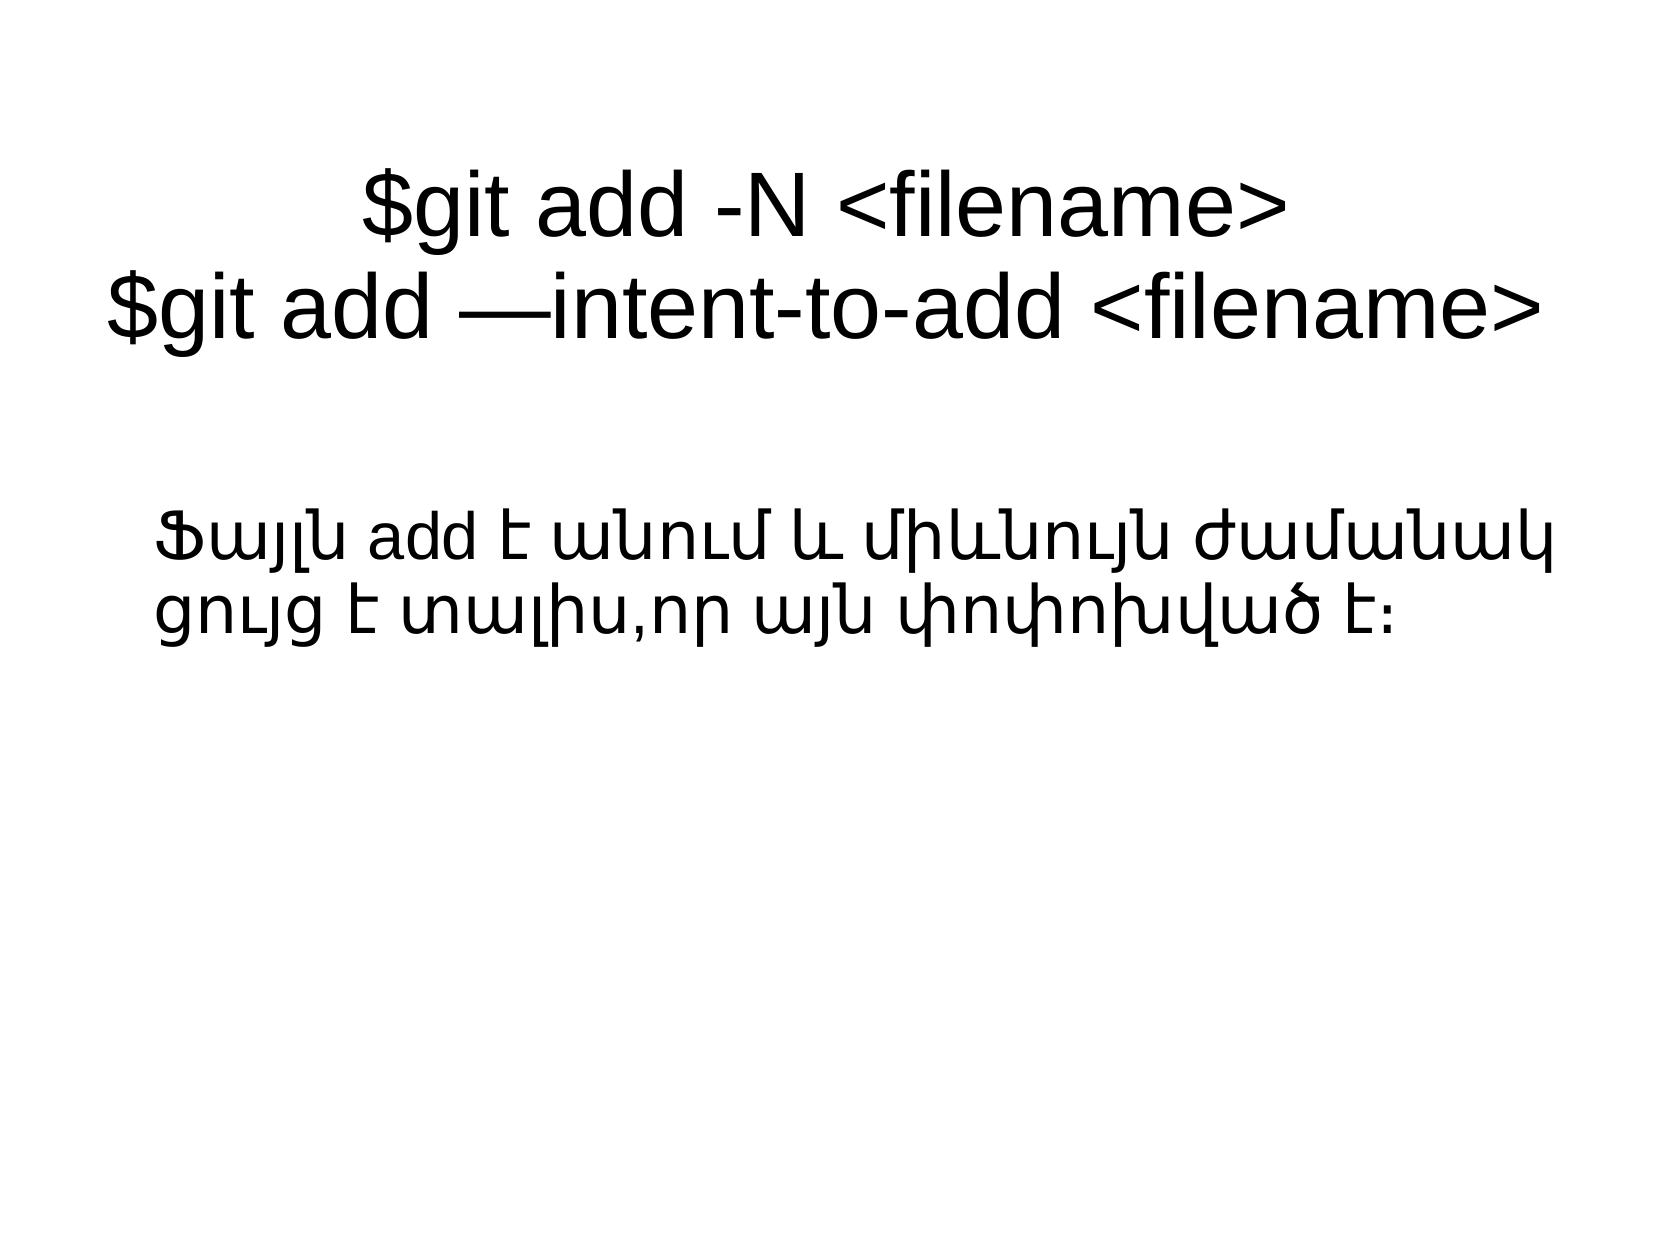

# $git add -N <filename> $git add —intent-to-add <filename>
Ֆայլն add է անում և միևնույն ժամանակ ցույց է տալիս,որ այն փոփոխված է։